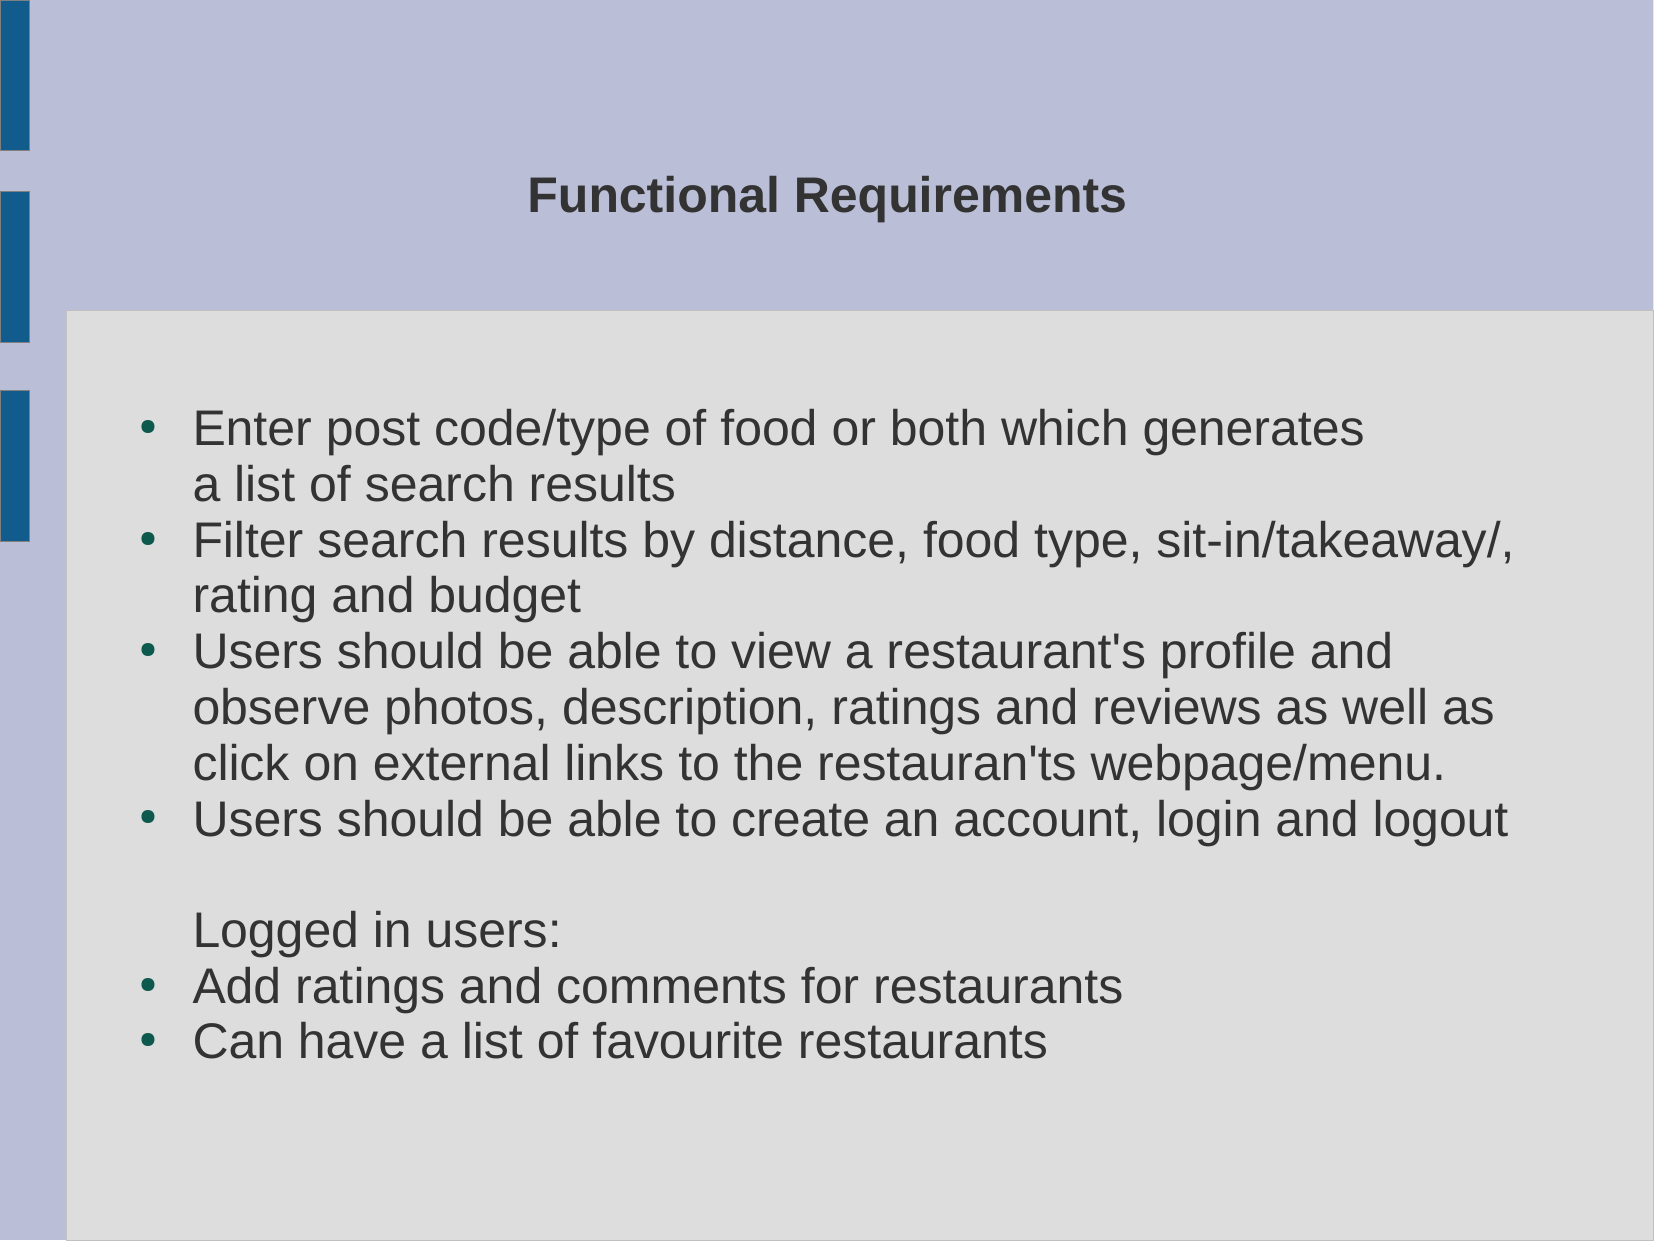

# Functional Requirements
Enter post code/type of food or both which generates
a list of search results
Filter search results by distance, food type, sit-in/takeaway/, rating and budget
Users should be able to view a restaurant's profile and observe photos, description, ratings and reviews as well as click on external links to the restauran'ts webpage/menu.
Users should be able to create an account, login and logout
Logged in users:
Add ratings and comments for restaurants
Can have a list of favourite restaurants